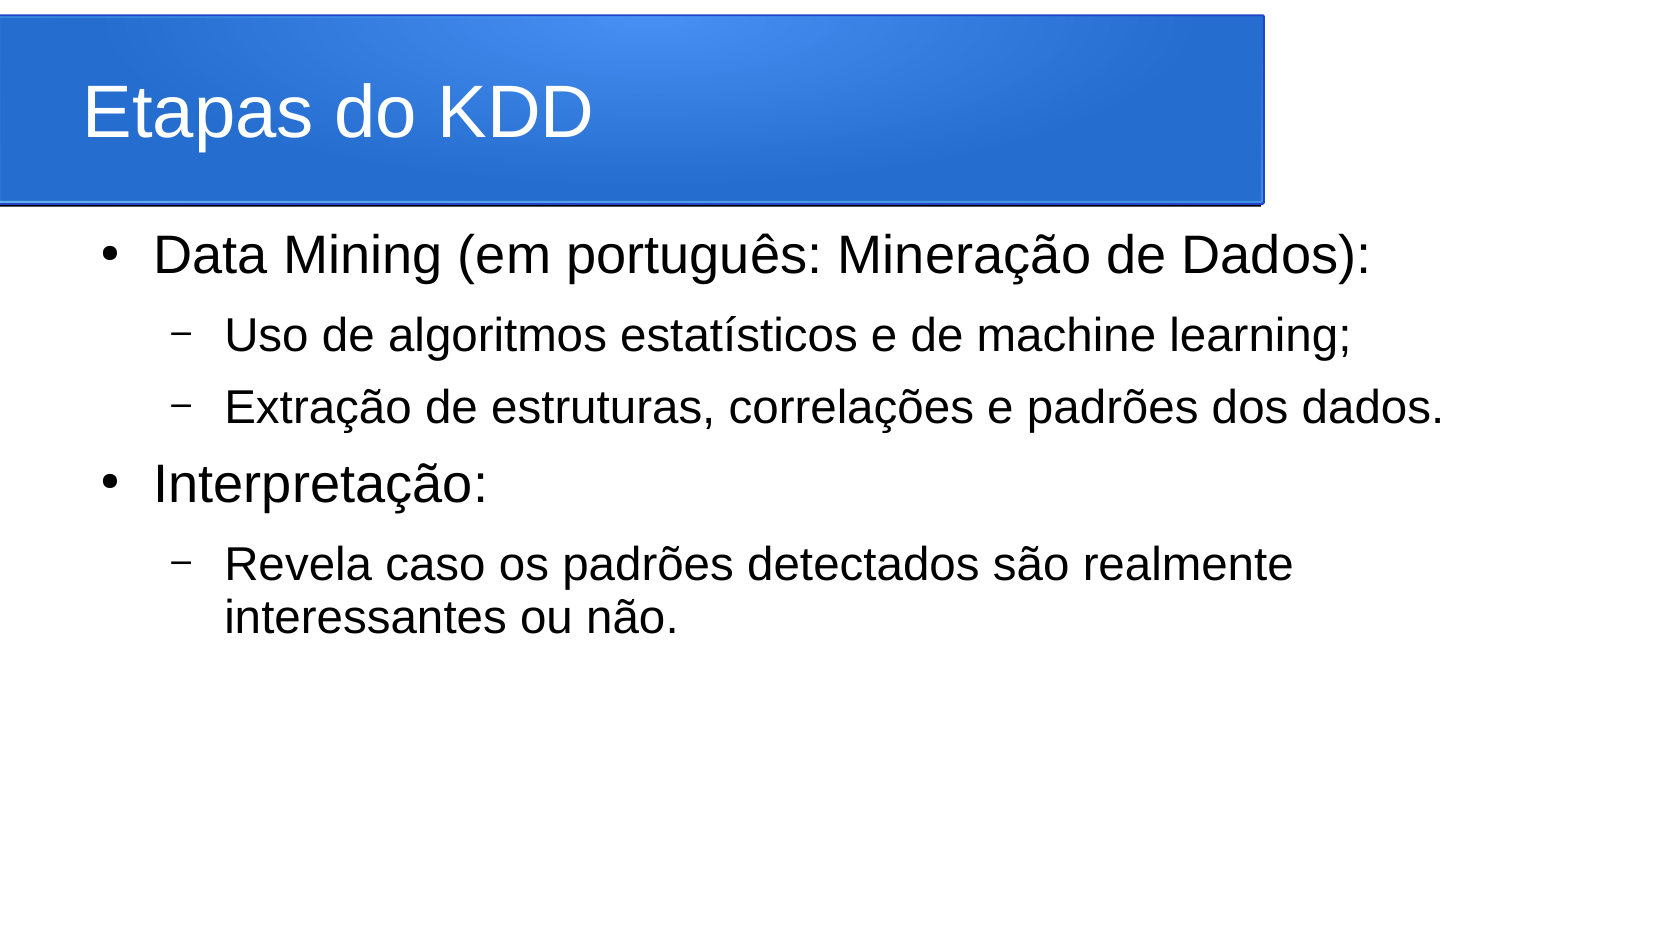

# Etapas do KDD
Data Mining (em português: Mineração de Dados):
Uso de algoritmos estatísticos e de machine learning;
Extração de estruturas, correlações e padrões dos dados.
Interpretação:
Revela caso os padrões detectados são realmente interessantes ou não.